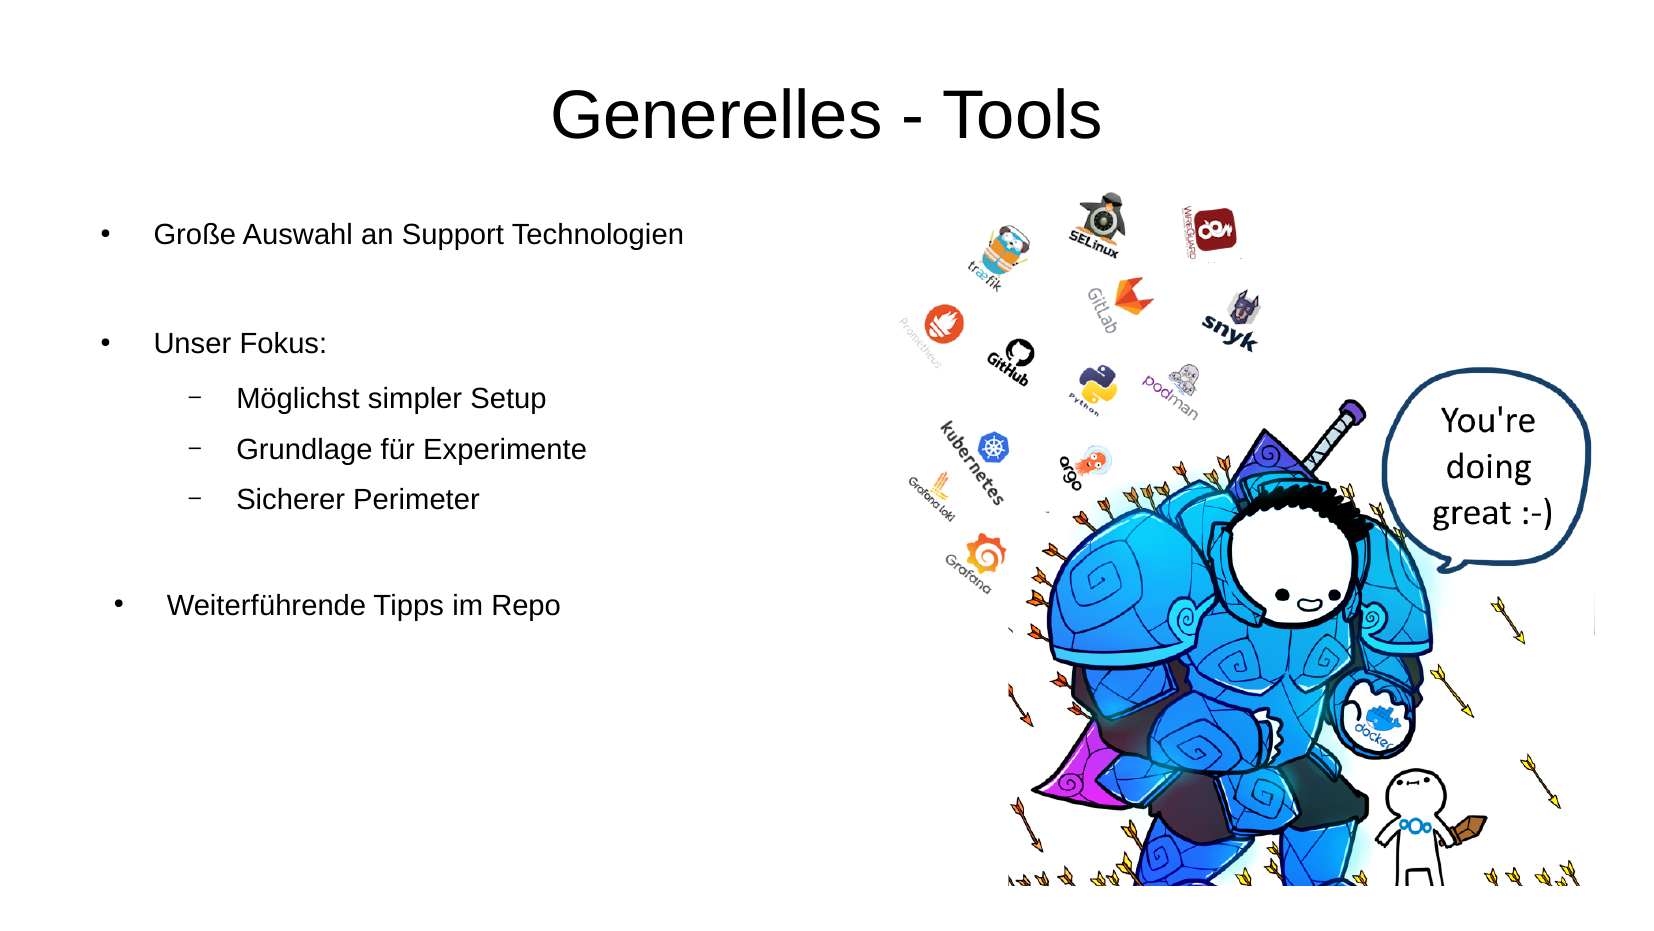

# Generelles - Tools
Große Auswahl an Support Technologien
Unser Fokus:
Möglichst simpler Setup
Grundlage für Experimente
Sicherer Perimeter
Weiterführende Tipps im Repo